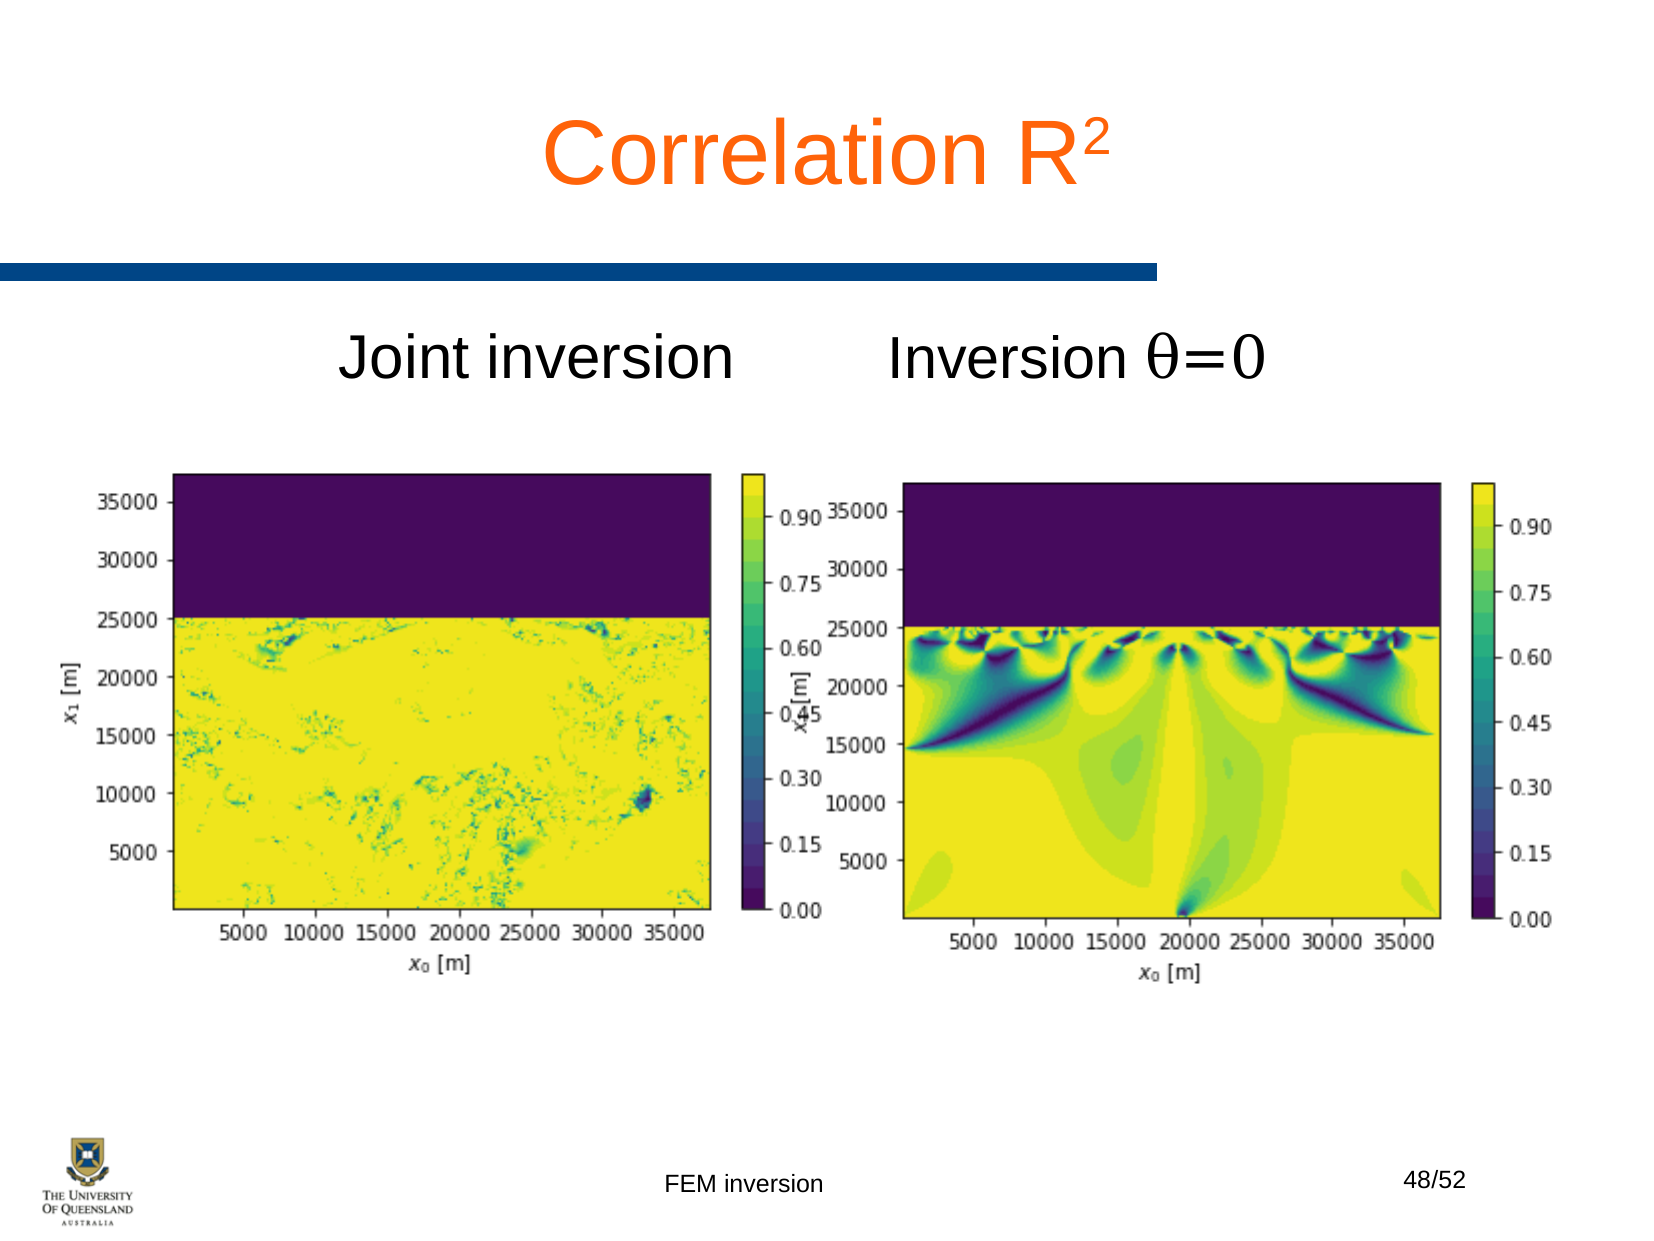

# Correlation R2
Joint inversion
Inversion θ=0